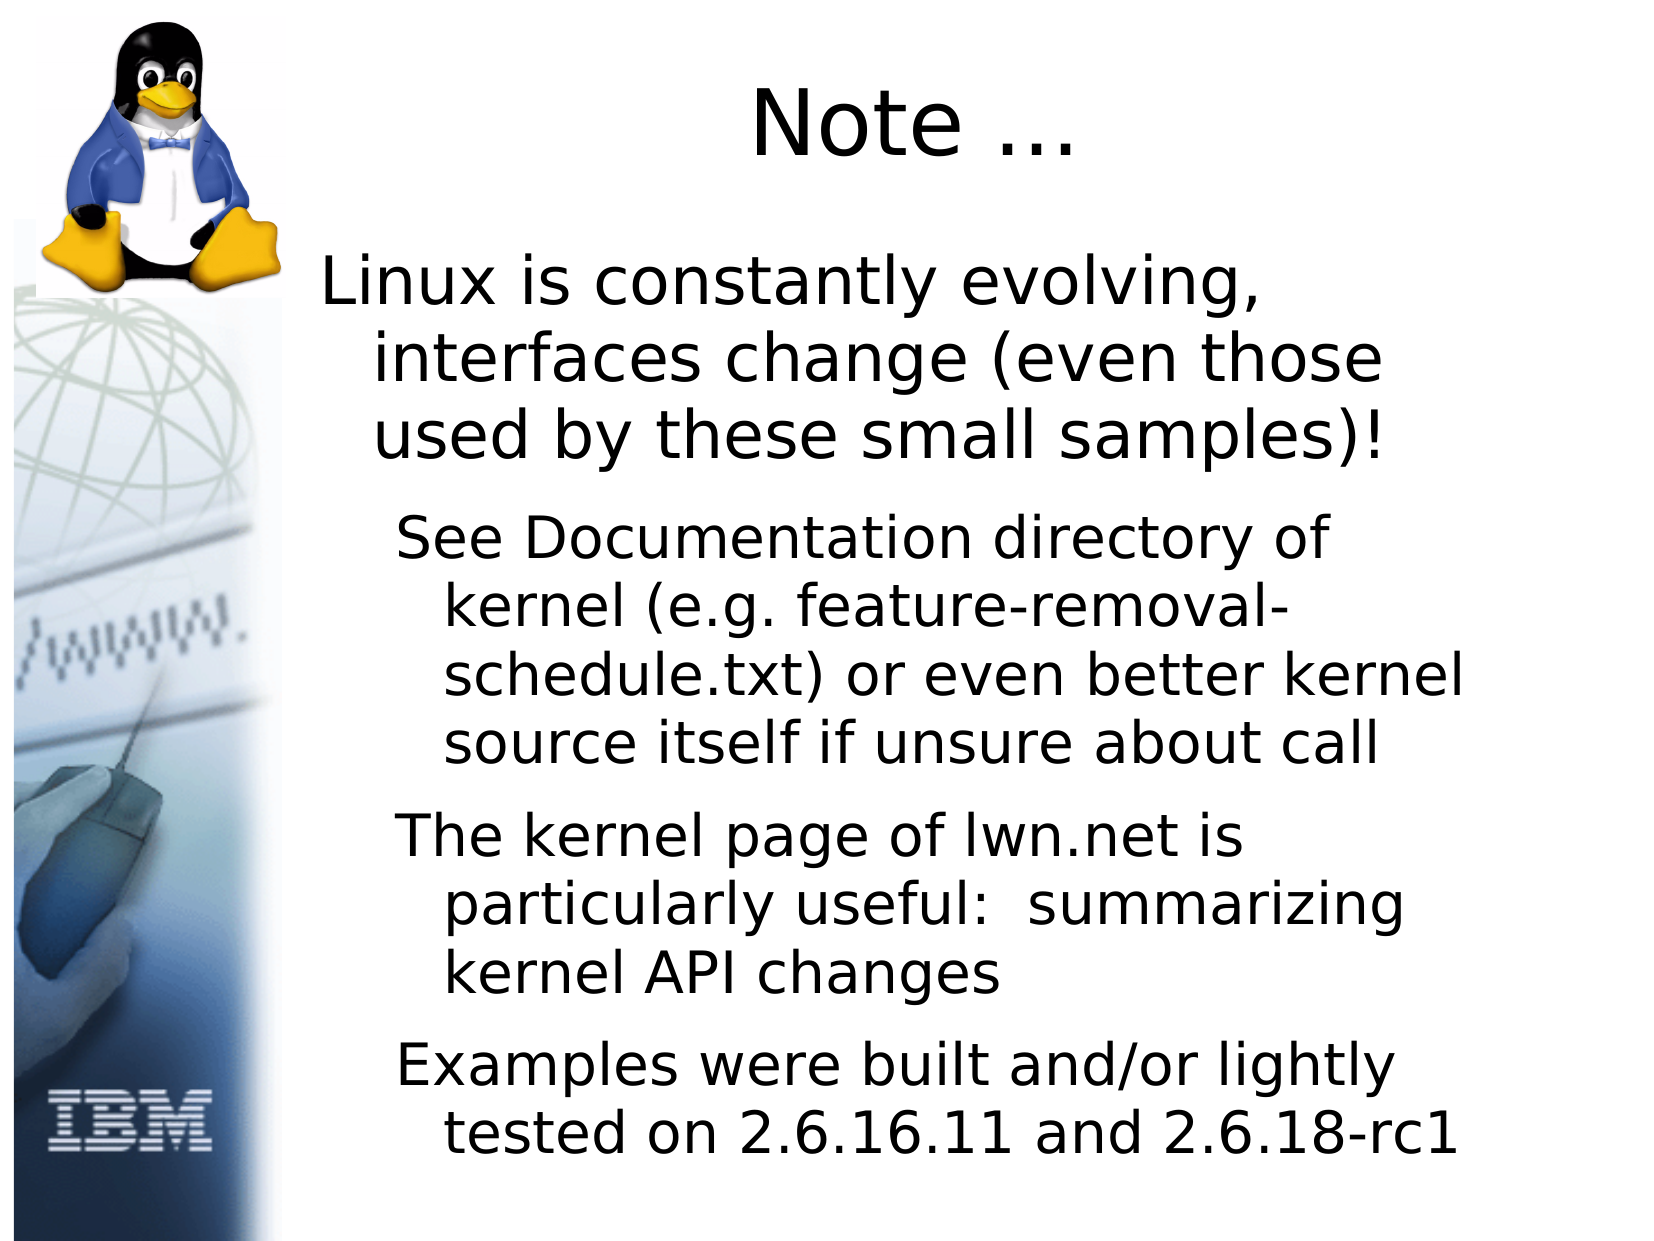

# Note ...
Linux is constantly evolving, interfaces change (even those used by these small samples)!
See Documentation directory of kernel (e.g. feature-removal-schedule.txt) or even better kernel source itself if unsure about call
The kernel page of lwn.net is particularly useful: summarizing kernel API changes
Examples were built and/or lightly tested on 2.6.16.11 and 2.6.18-rc1